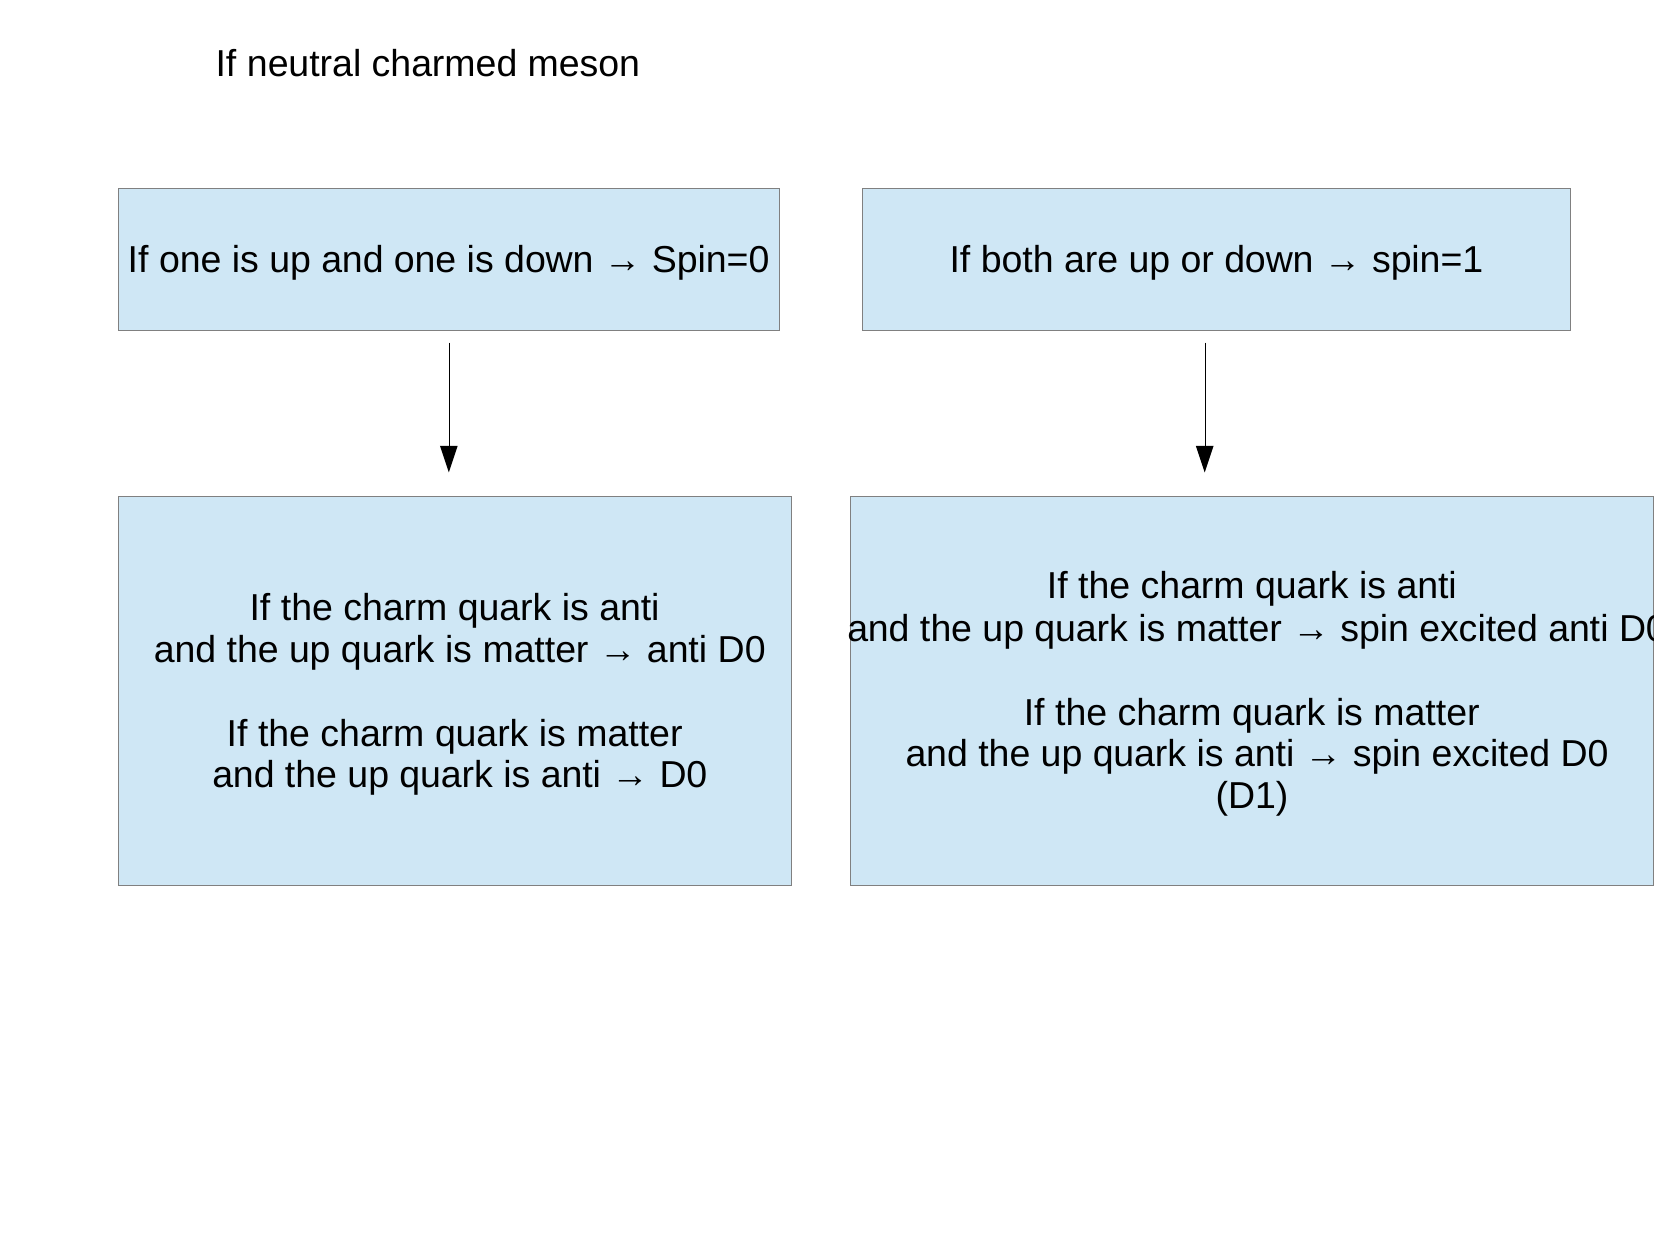

If neutral charmed meson
If one is up and one is down → Spin=0
If both are up or down → spin=1
If the charm quark is anti
 and the up quark is matter → anti D0
If the charm quark is matter
 and the up quark is anti → D0
If the charm quark is anti
 and the up quark is matter → spin excited anti D0
If the charm quark is matter
 and the up quark is anti → spin excited D0
(D1)